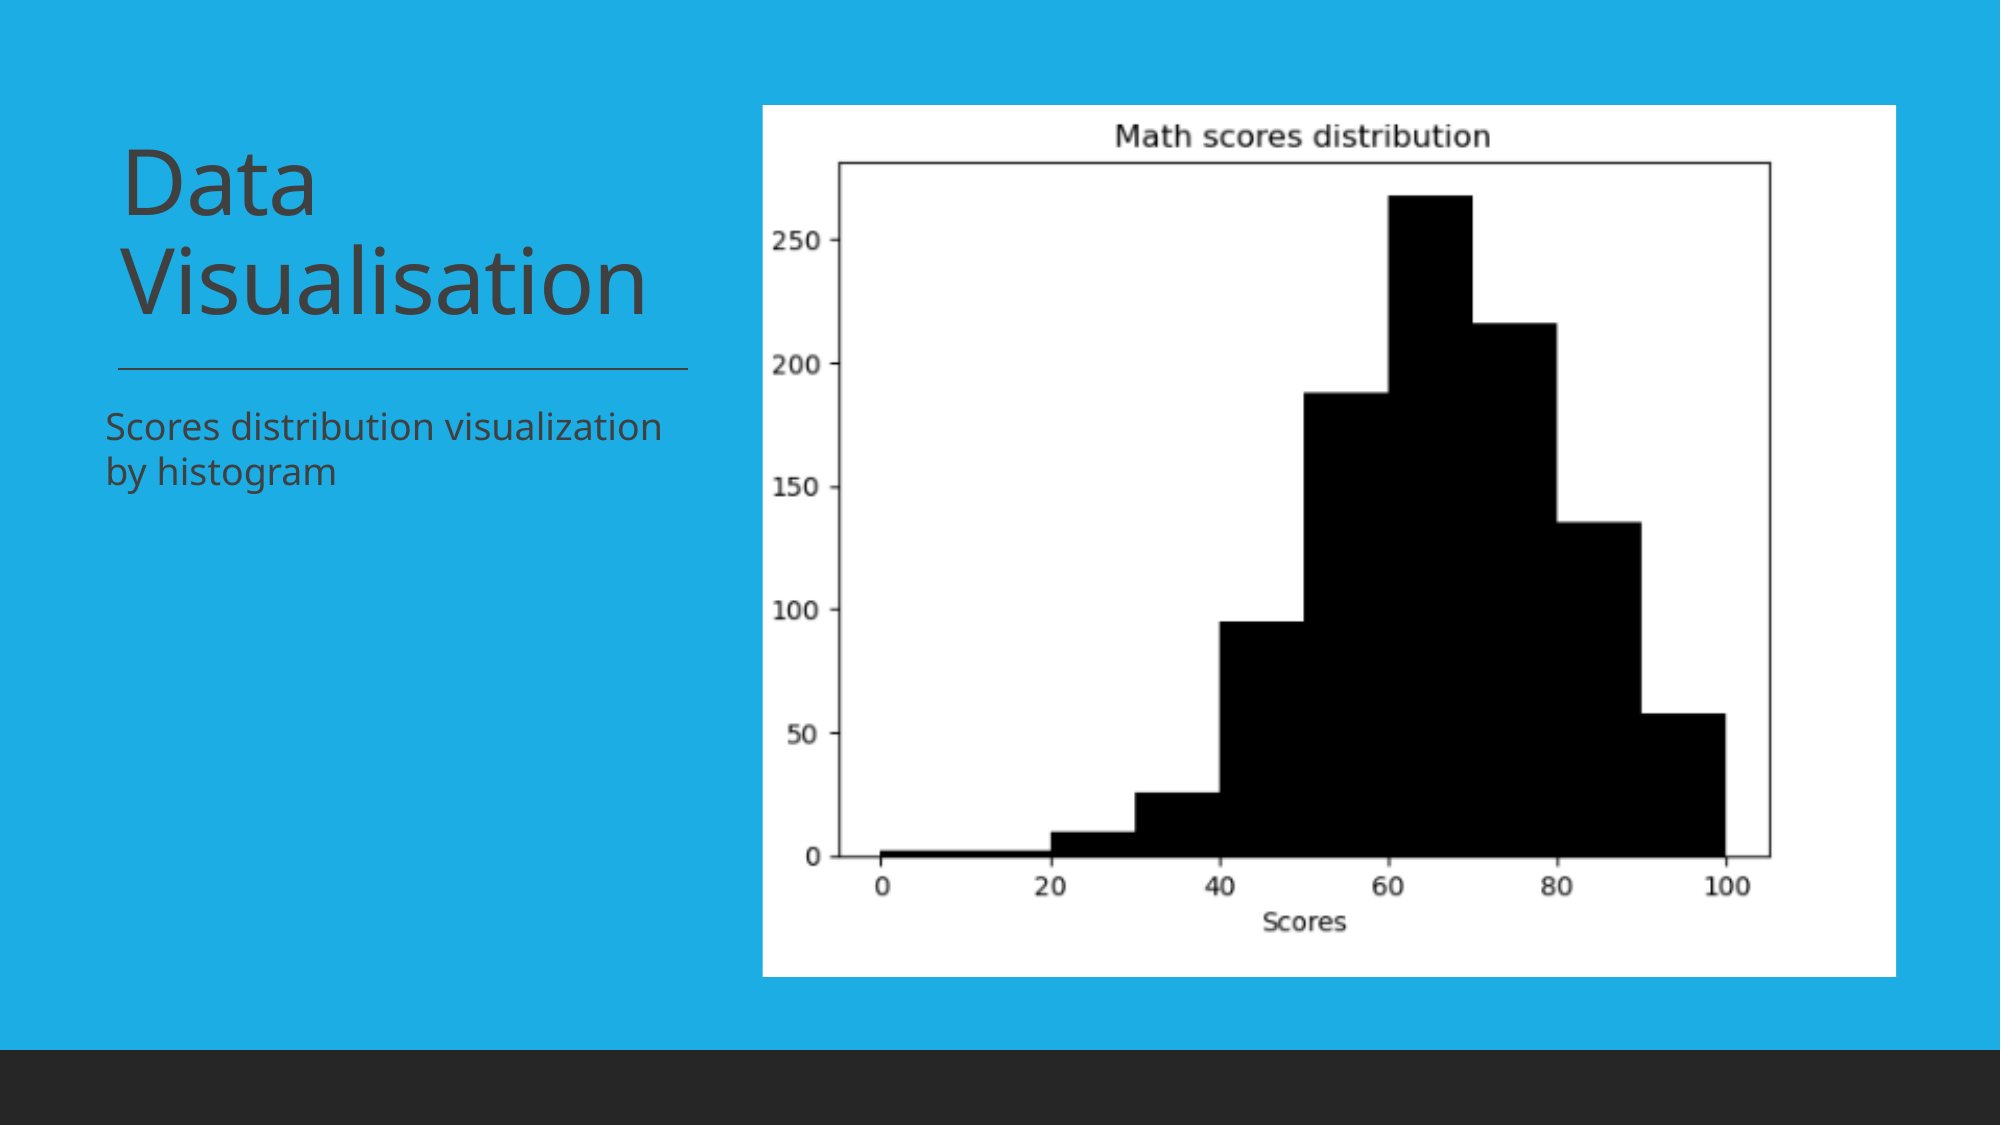

# Data Visualisation
Scores distribution visualization by histogram